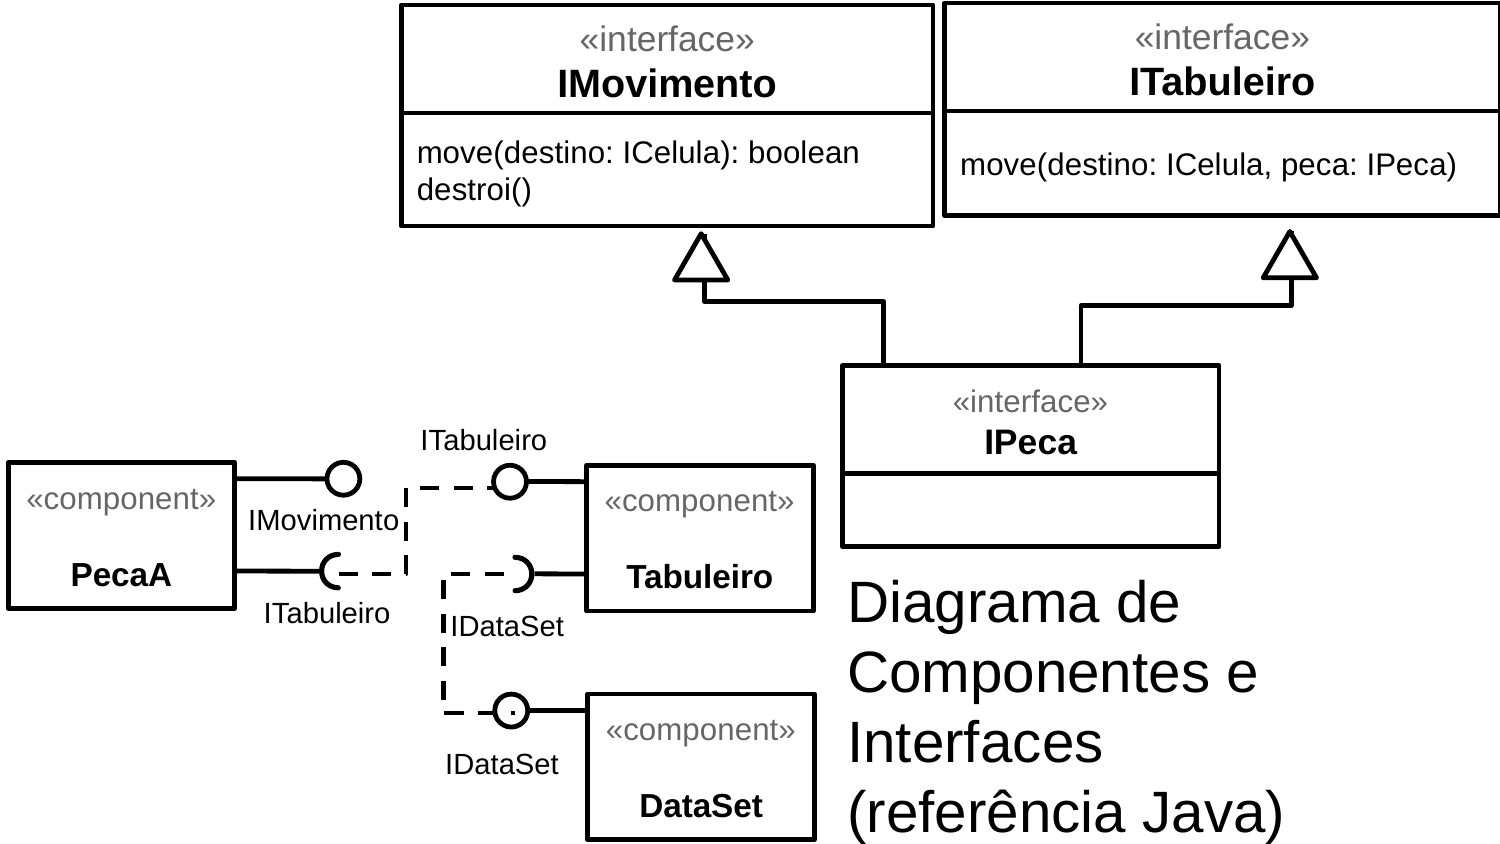

«interface»
ITabuleiro
«interface»
IMovimento
move(destino: ICelula, peca: IPeca)
move(destino: ICelula): boolean
destroi()
«interface»
IPeca
ITabuleiro
«component»
PecaA
«component»
Tabuleiro
IMovimento
# Diagrama de Componentes e Interfaces (referência Java)
ITabuleiro
IDataSet
«component»
DataSet
IDataSet